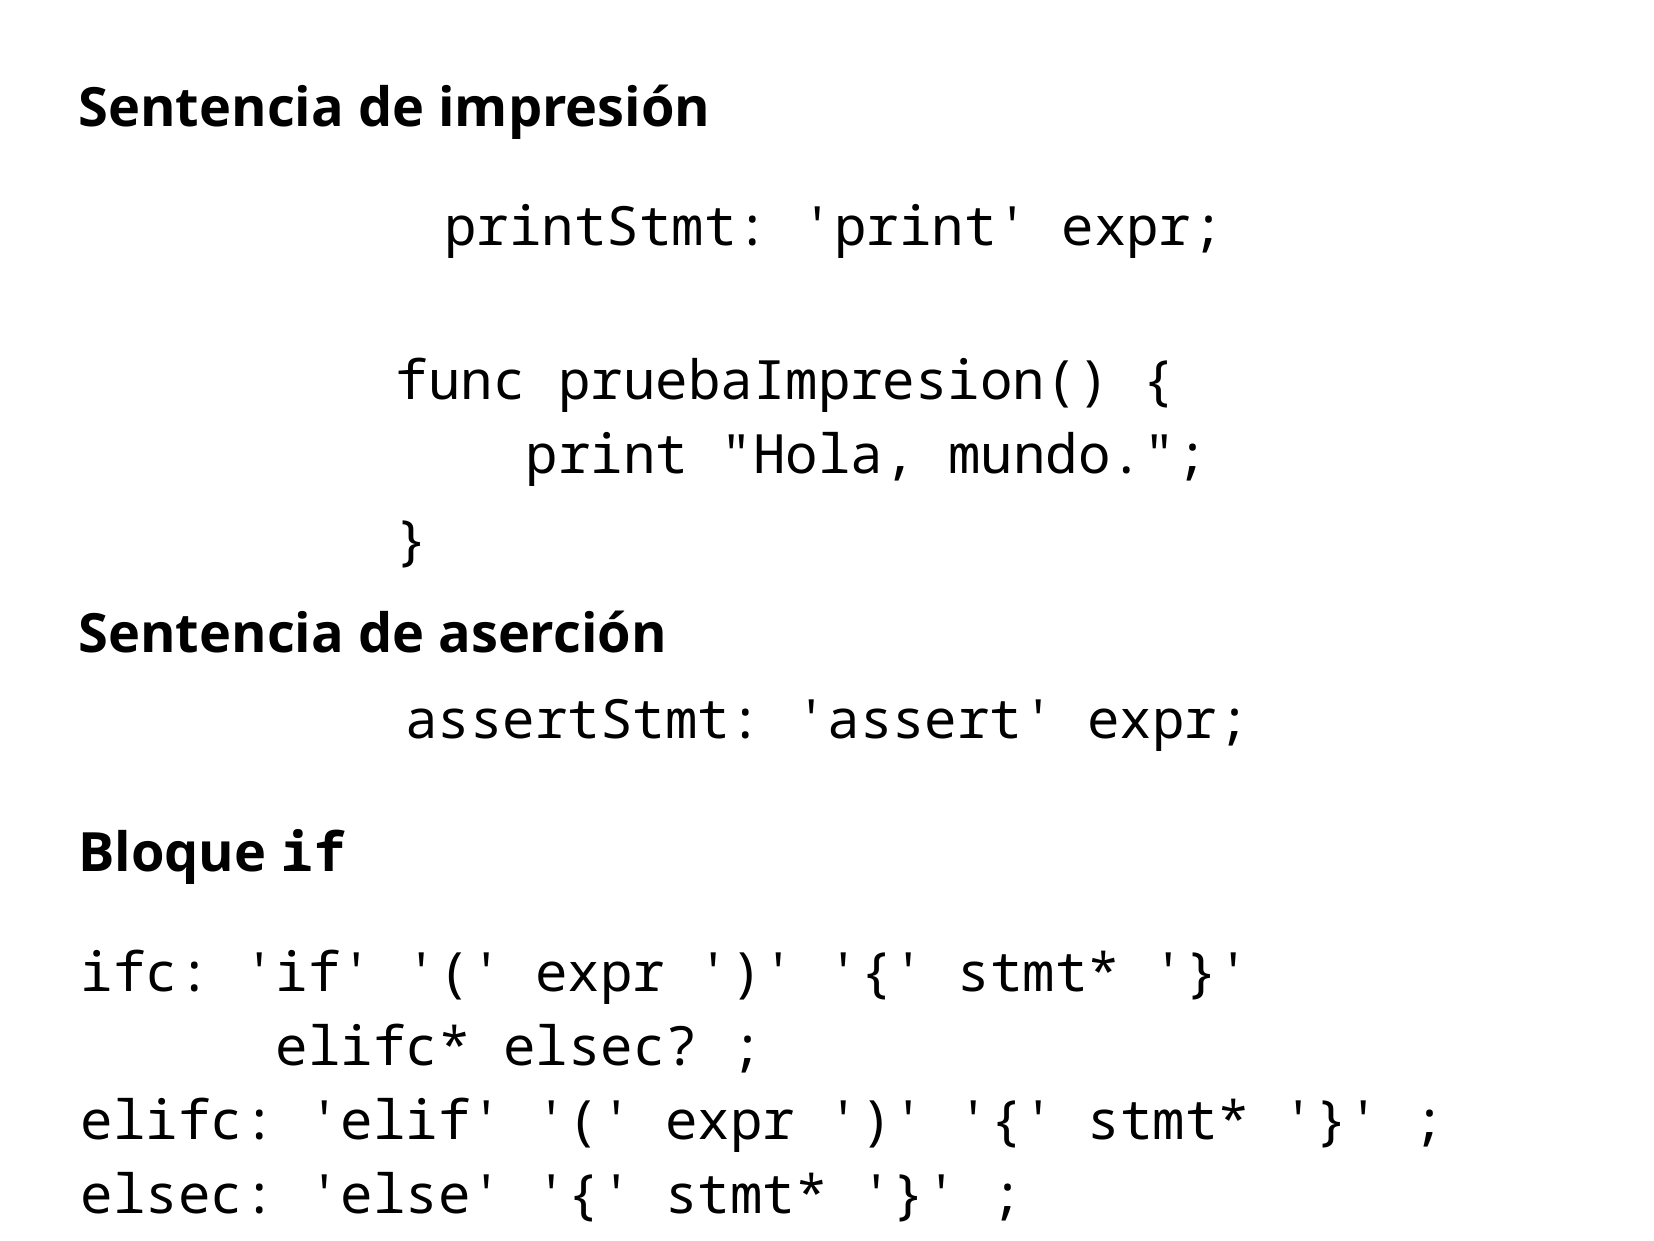

Sentencia de impresión
printStmt: 'print' expr;
func pruebaImpresion() {
 print "Hola, mundo.";
}
Sentencia de aserción
assertStmt: 'assert' expr;
Bloque if
ifc: 'if' '(' expr ')' '{' stmt* '}'
 elifc* elsec? ;
elifc: 'elif' '(' expr ')' '{' stmt* '}' ;
elsec: 'else' '{' stmt* '}' ;